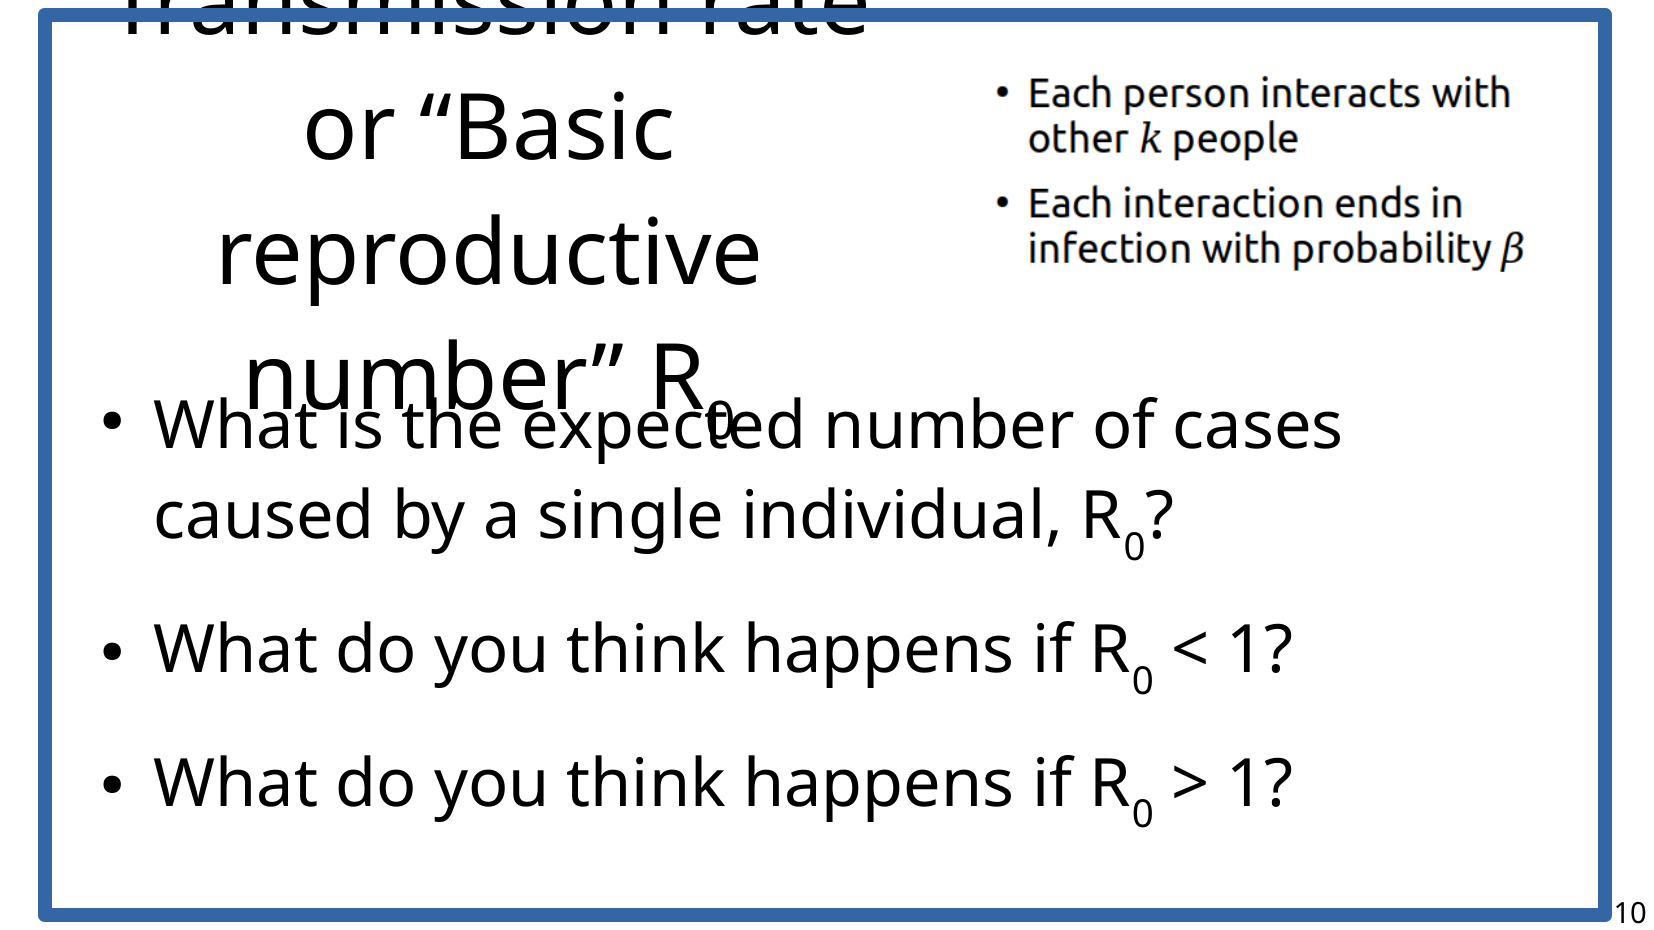

# Transmission rate or “Basic reproductive number” R0
What is the expected number of cases caused by a single individual, R0?
What do you think happens if R0 < 1?
What do you think happens if R0 > 1?
10